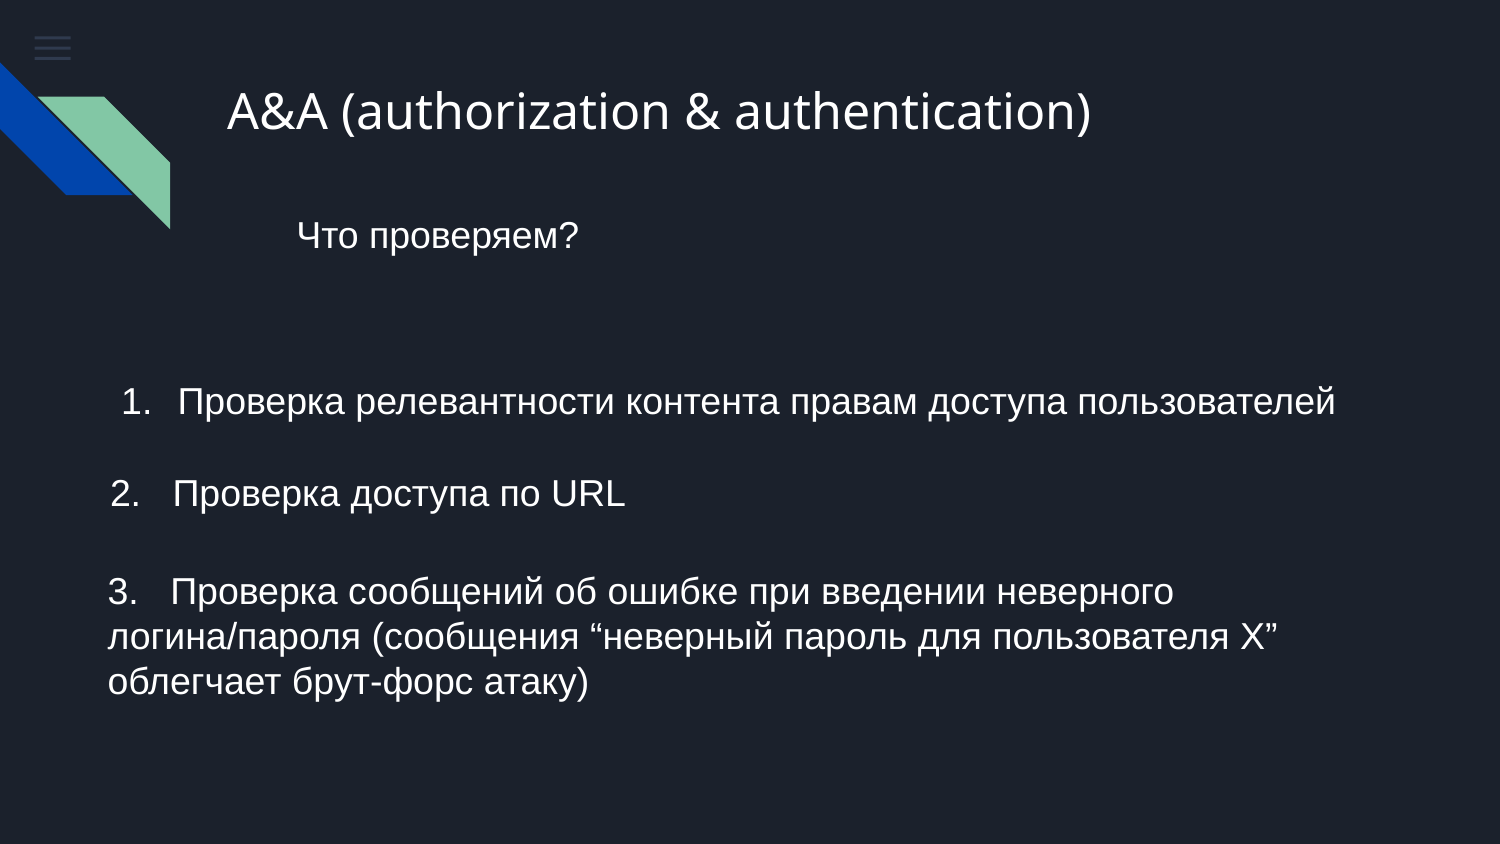

# A&A (authorization & authentication)
Что проверяем?
Проверка релевантности контента правам доступа пользователей
 2. Проверка доступа по URL
3. Проверка сообщений об ошибке при введении неверного логина/пароля (сообщения “неверный пароль для пользователя Х” облегчает брут-форс атаку)